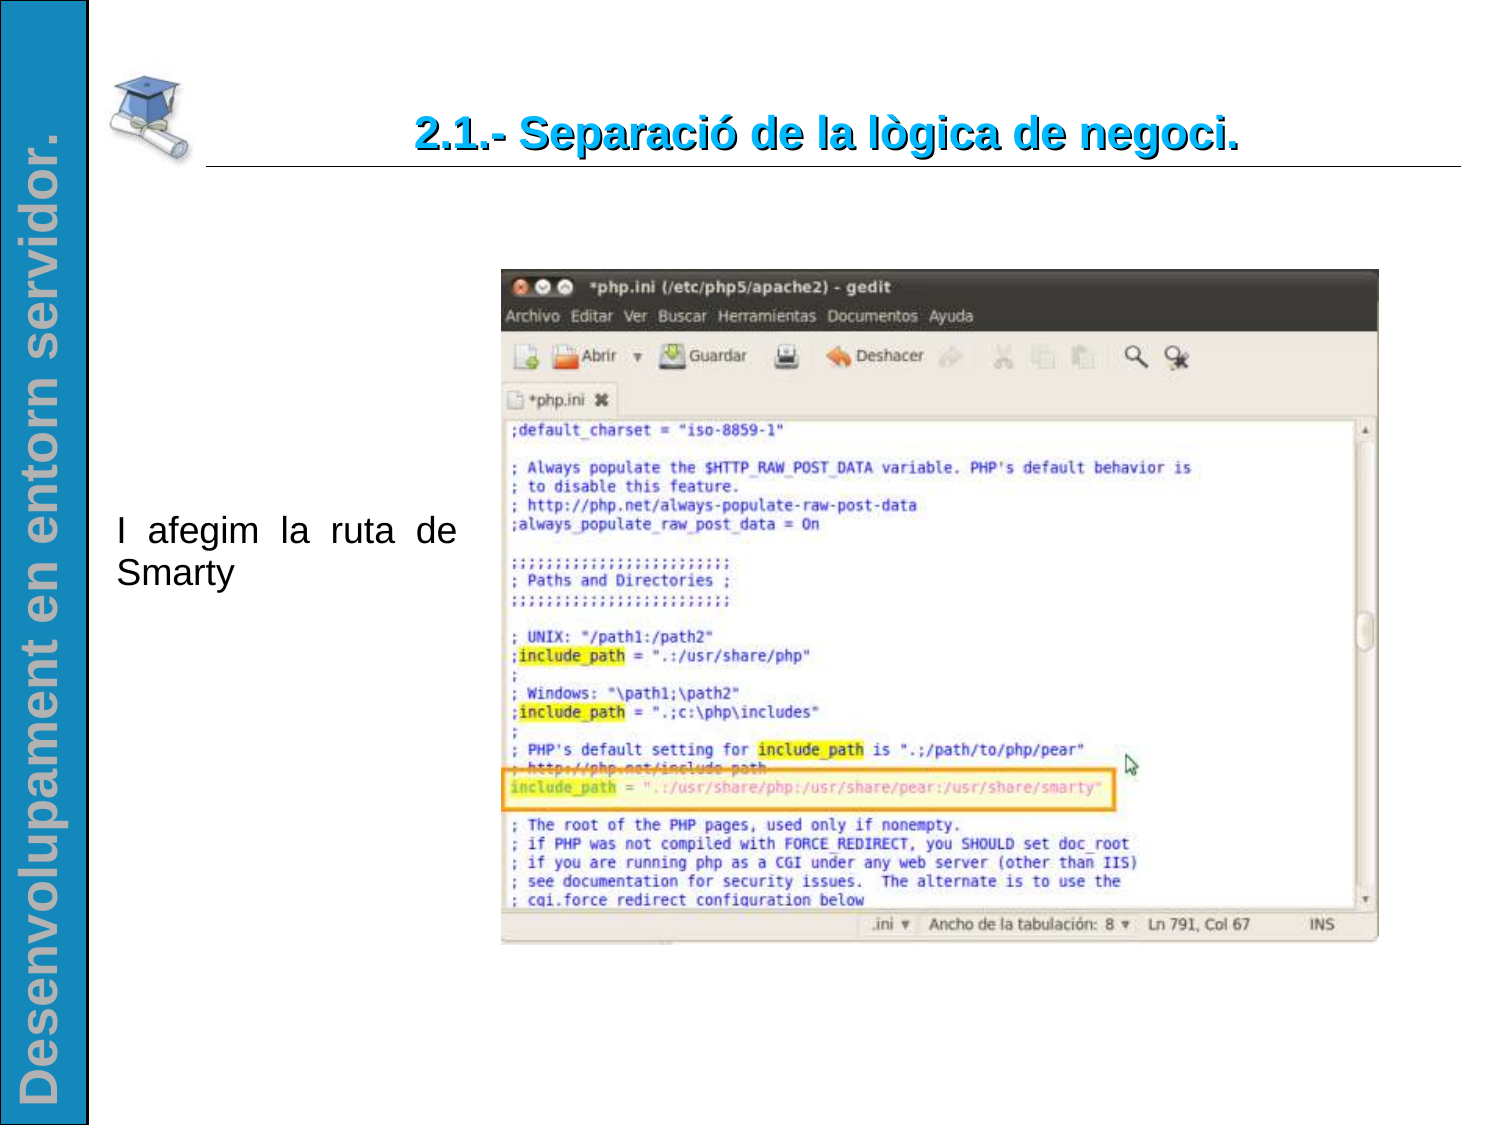

# 2.1.- Separació de la lògica de negoci.
I afegim la ruta de Smarty